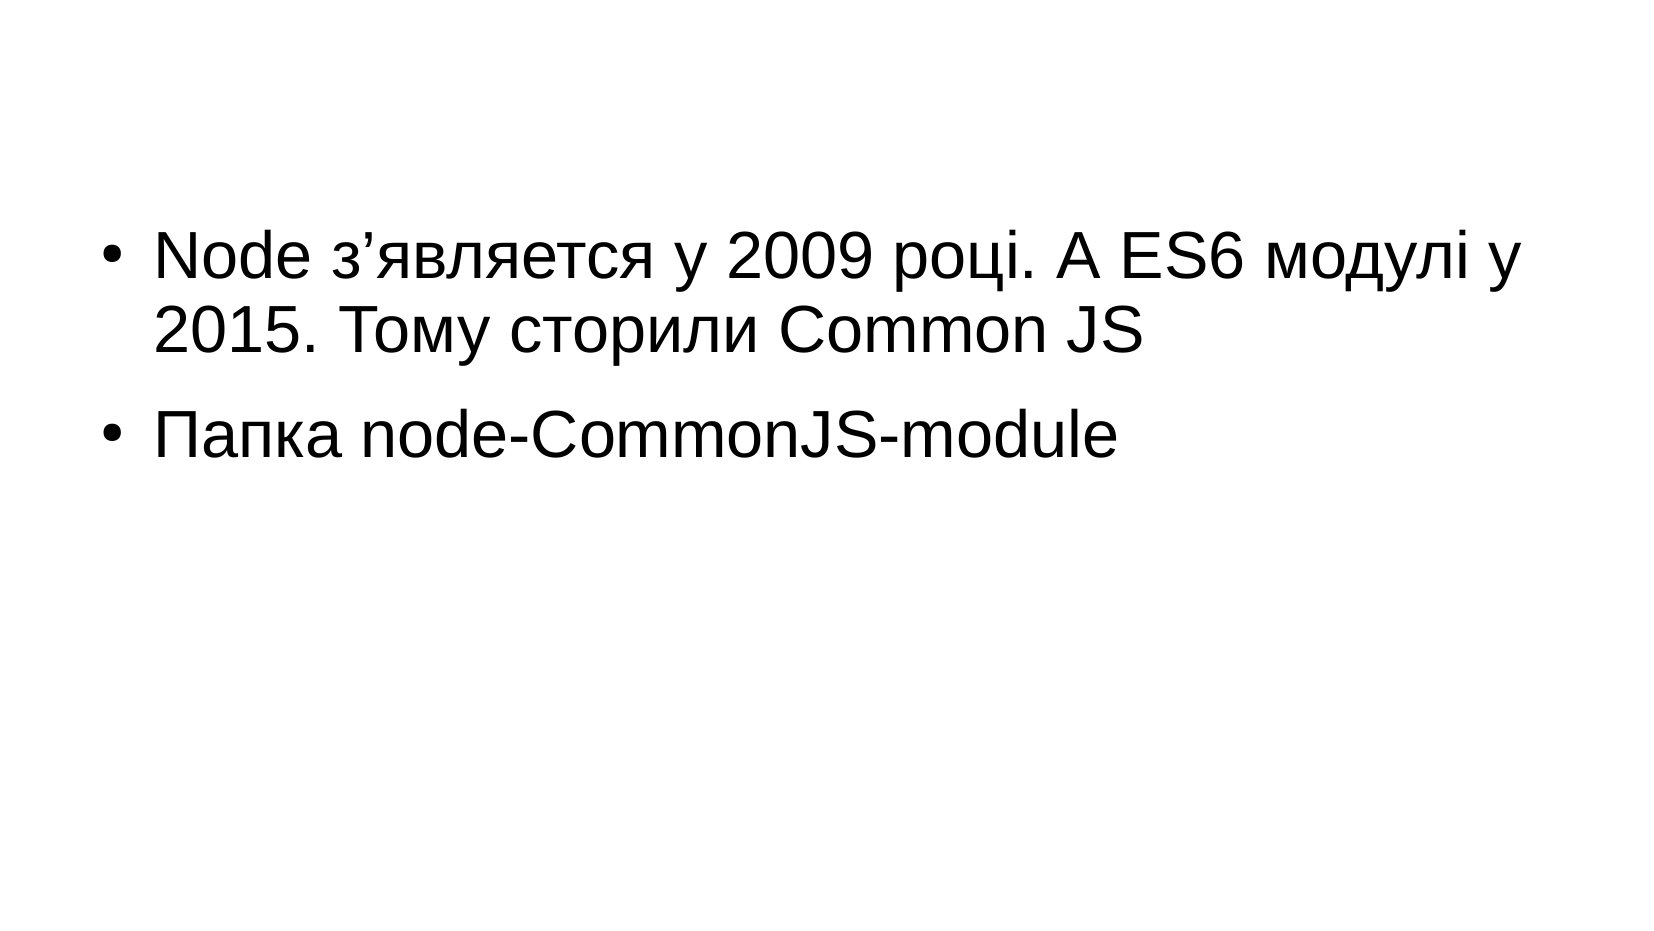

#
Node з’является у 2009 році. А ES6 модулі у 2015. Тому сторили Common JS
Папка node-CommonJS-module